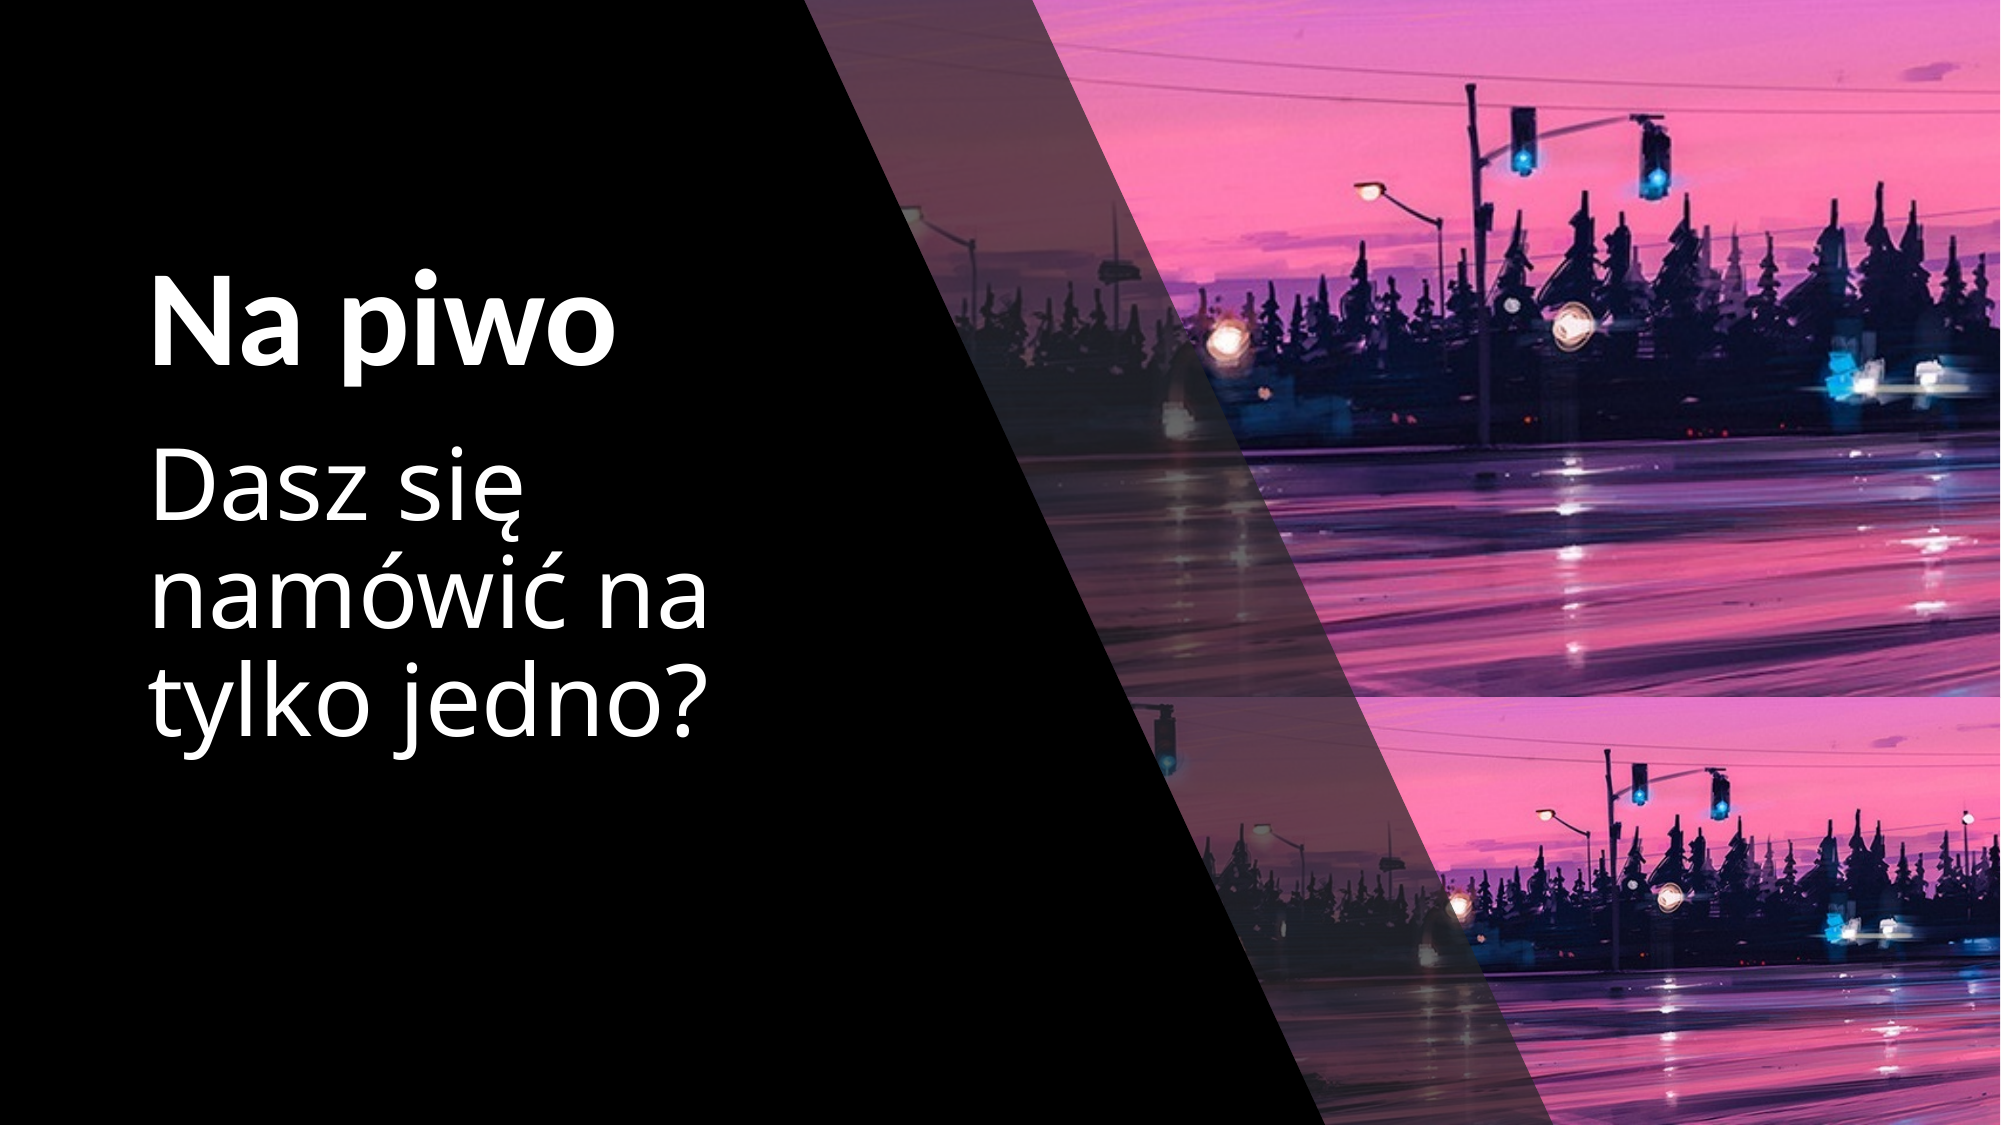

Na piwo
# Dasz się namówić na tylko jedno?